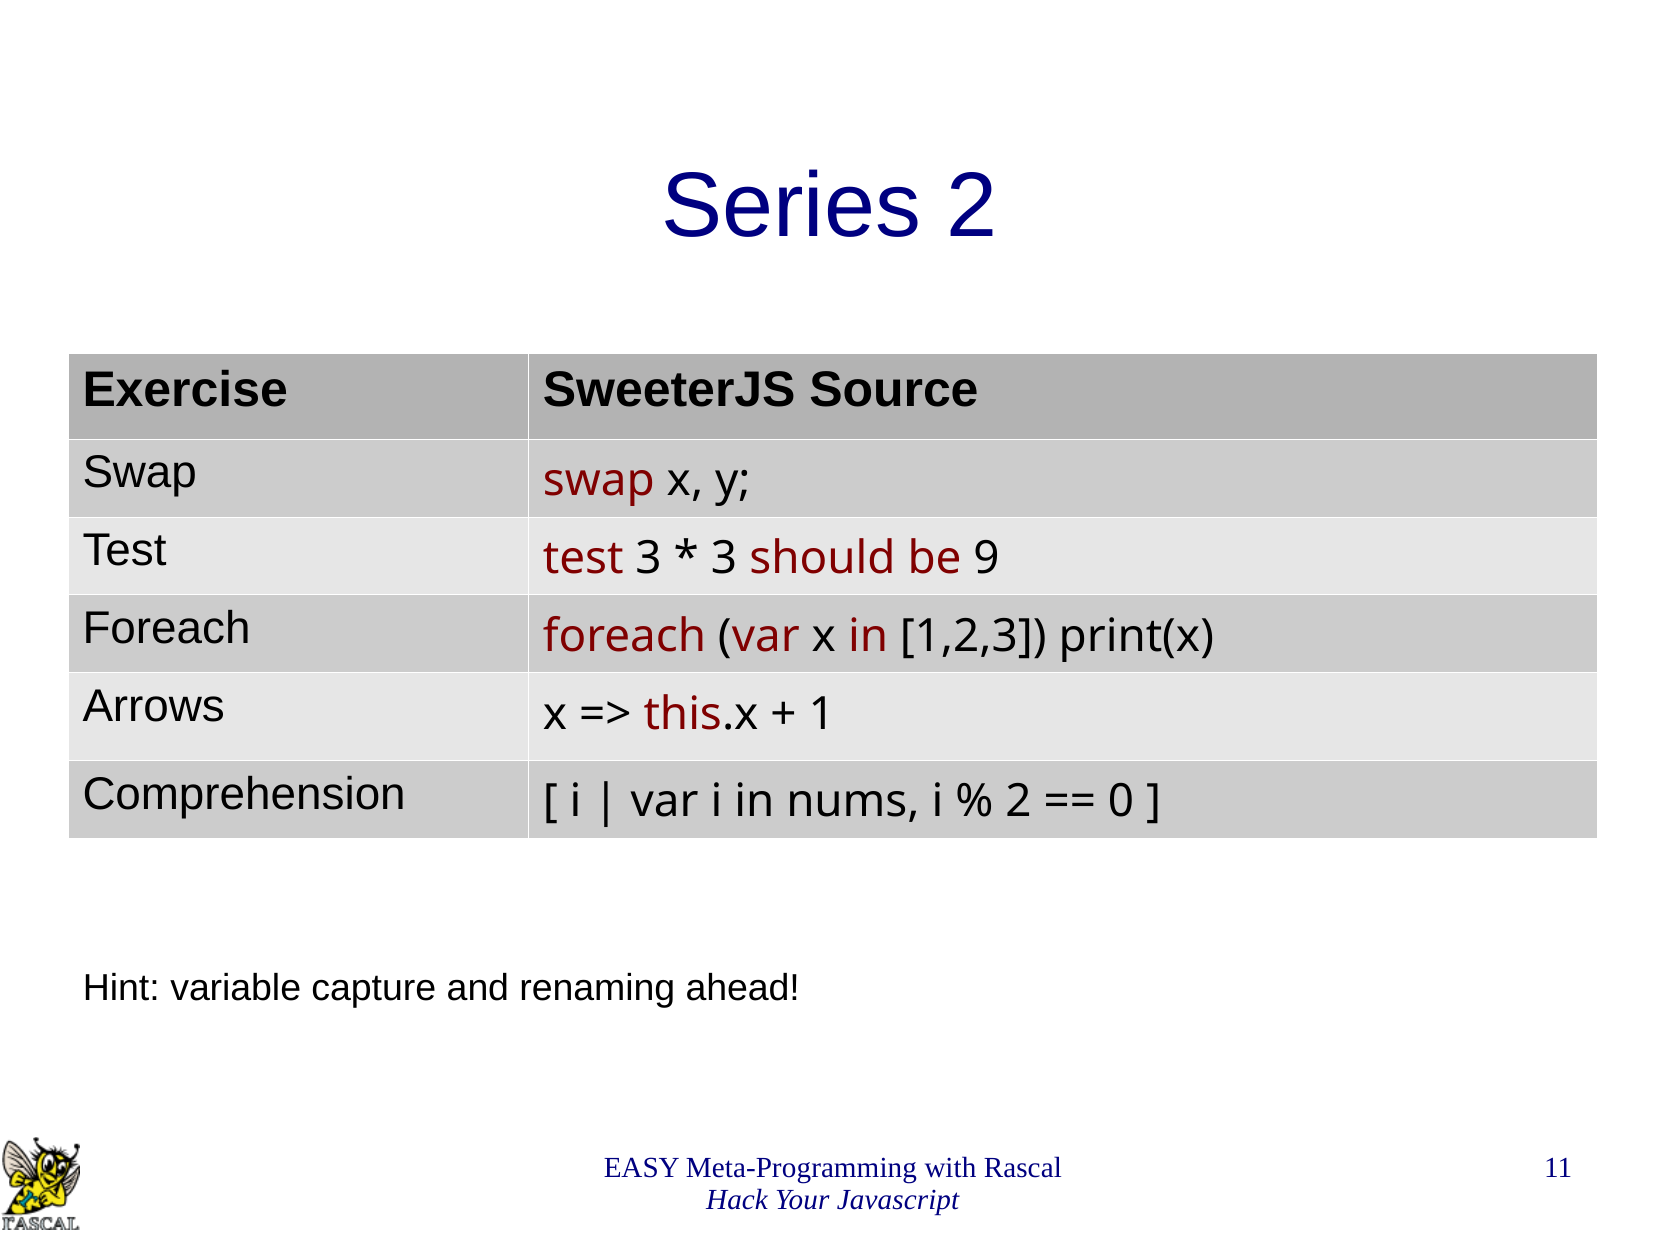

# Series 2
| Exercise | SweeterJS Source |
| --- | --- |
| Swap | swap x, y; |
| Test | test 3 \* 3 should be 9 |
| Foreach | foreach (var x in [1,2,3]) print(x) |
| Arrows | x => this.x + 1 |
| Comprehension | [ i | var i in nums, i % 2 == 0 ] |
Hint: variable capture and renaming ahead!
11